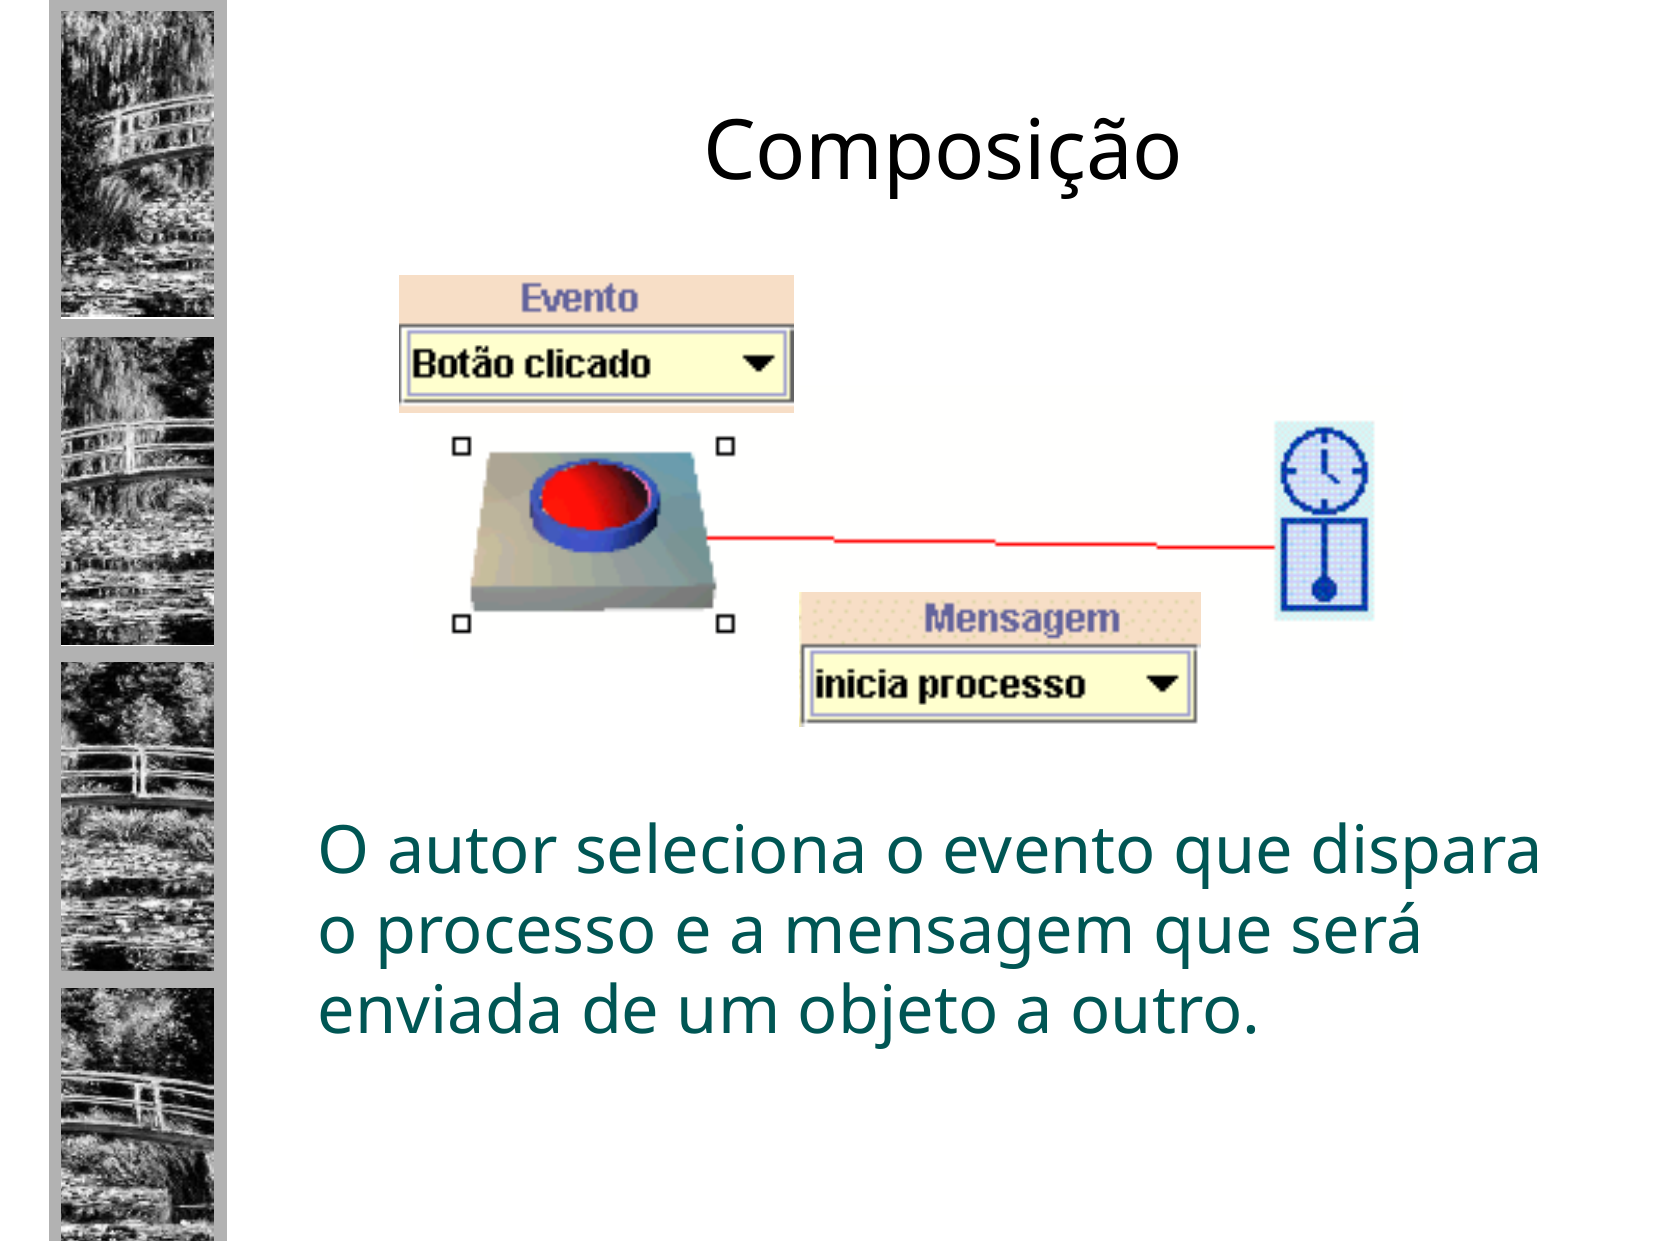

# Composição
O autor seleciona o evento que dispara o processo e a mensagem que será enviada de um objeto a outro.